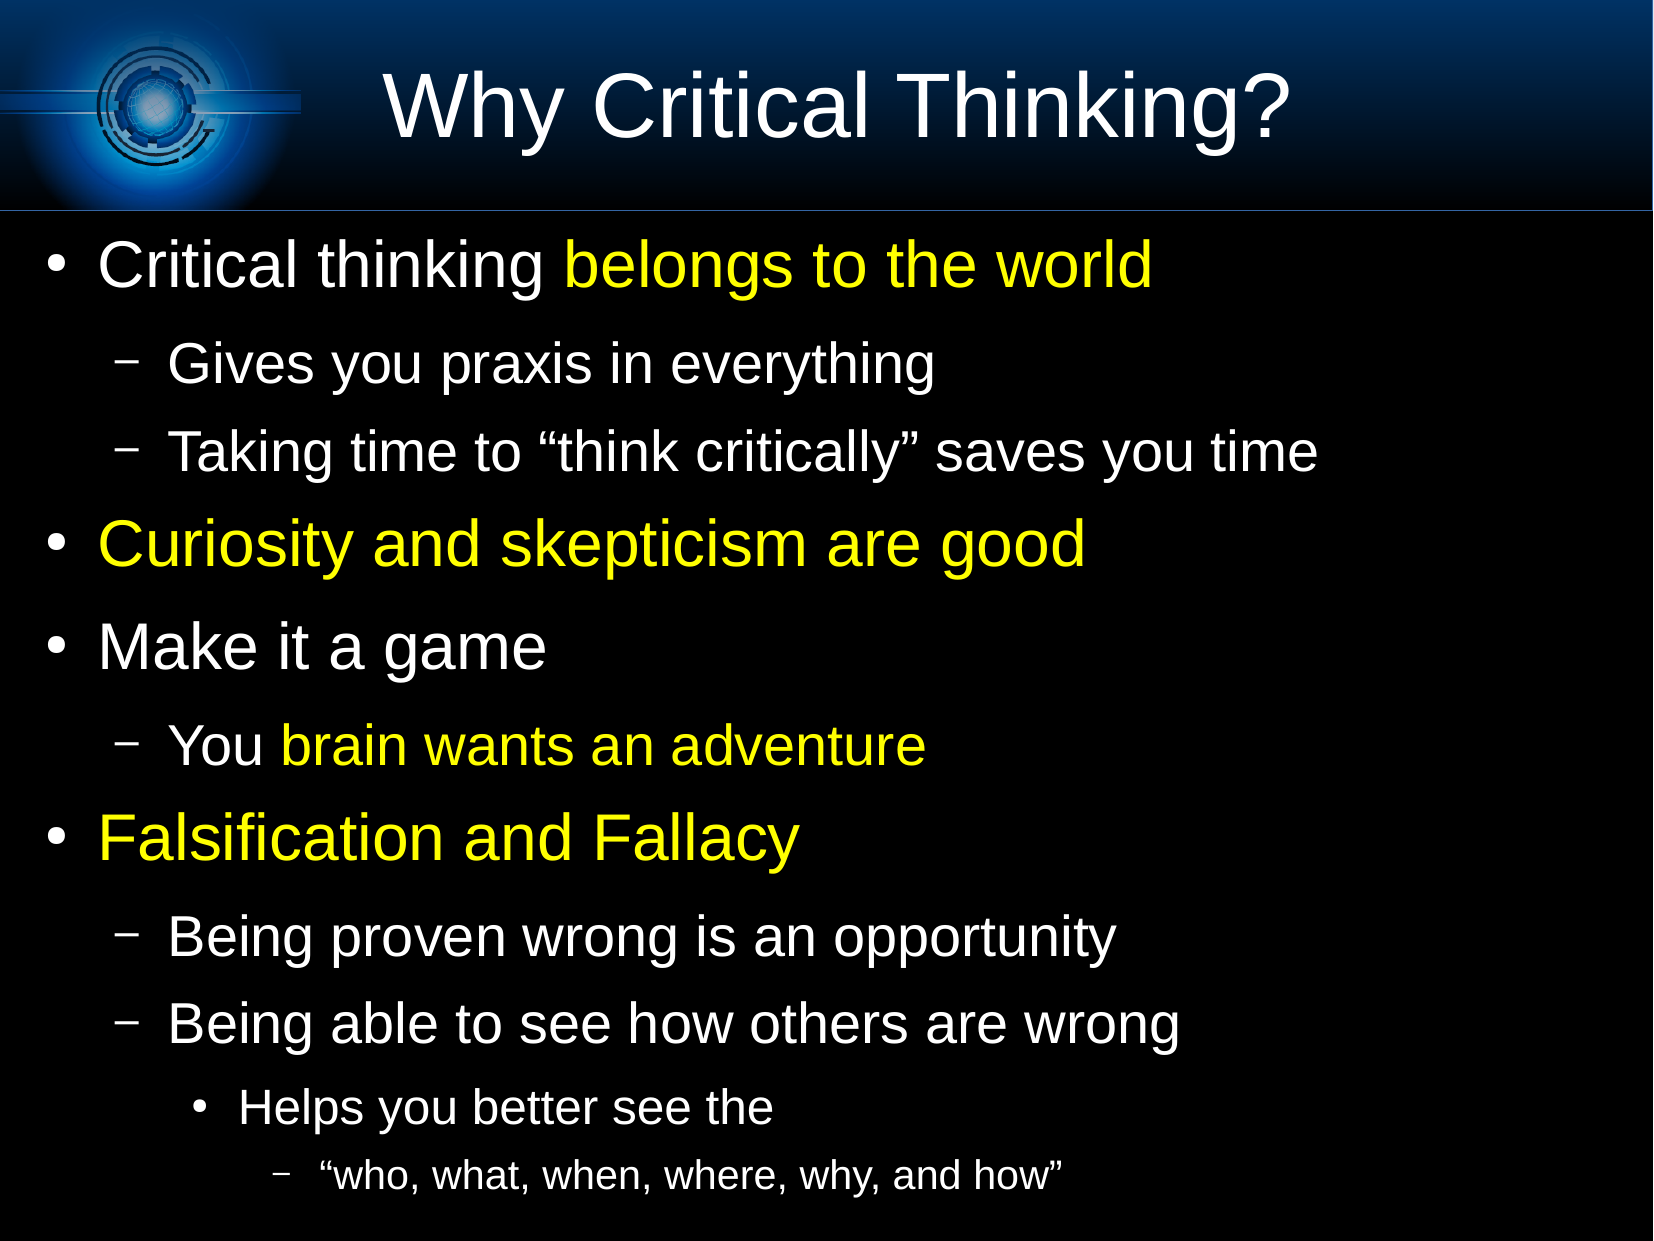

# Why Critical Thinking?
Critical thinking belongs to the world
Gives you praxis in everything
Taking time to “think critically” saves you time
Curiosity and skepticism are good
Make it a game
You brain wants an adventure
Falsification and Fallacy
Being proven wrong is an opportunity
Being able to see how others are wrong
Helps you better see the
 “who, what, when, where, why, and how”